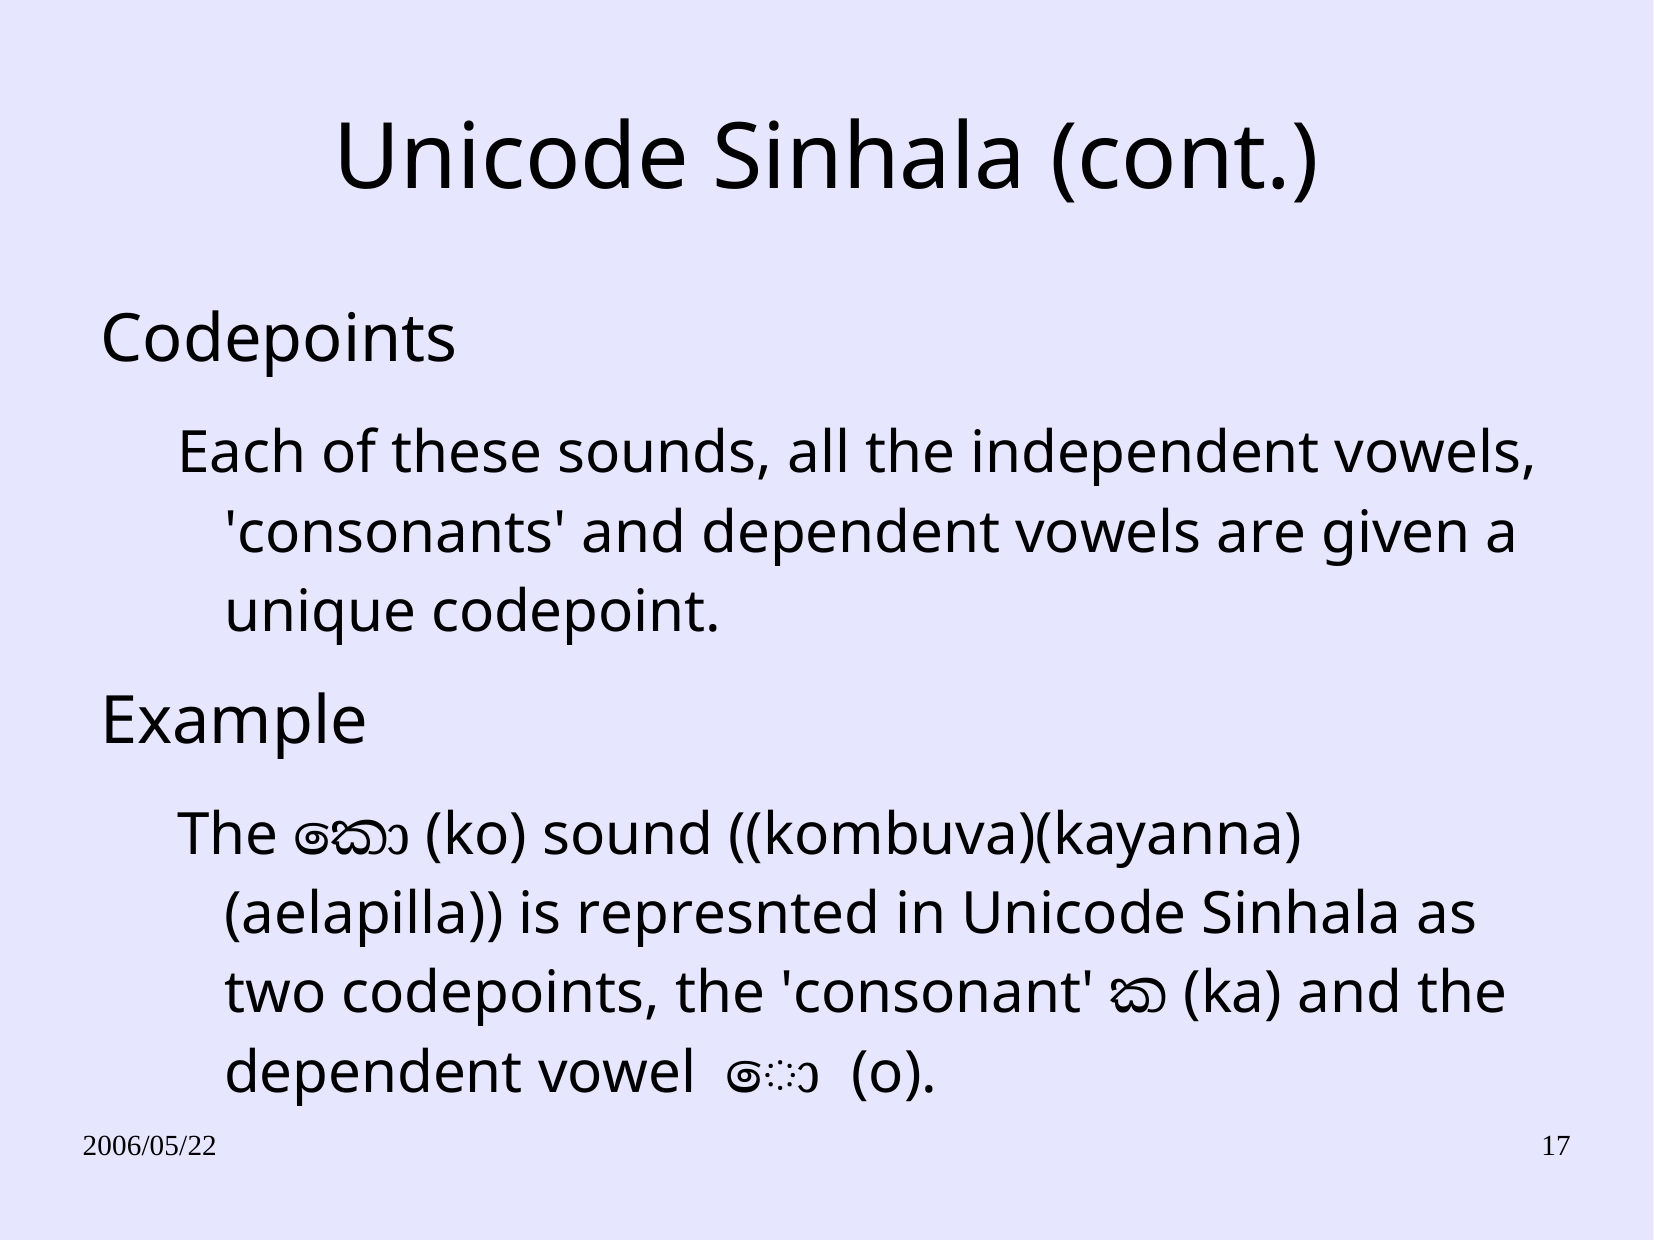

# Unicode Sinhala (cont.)
Codepoints
Each of these sounds, all the independent vowels, 'consonants' and dependent vowels are given a unique codepoint.
Example
The කො (ko) sound ((kombuva)(kayanna)(aelapilla)) is represnted in Unicode Sinhala as two codepoints, the 'consonant' ක (ka) and the dependent vowel ො (o).
2006/05/22
17